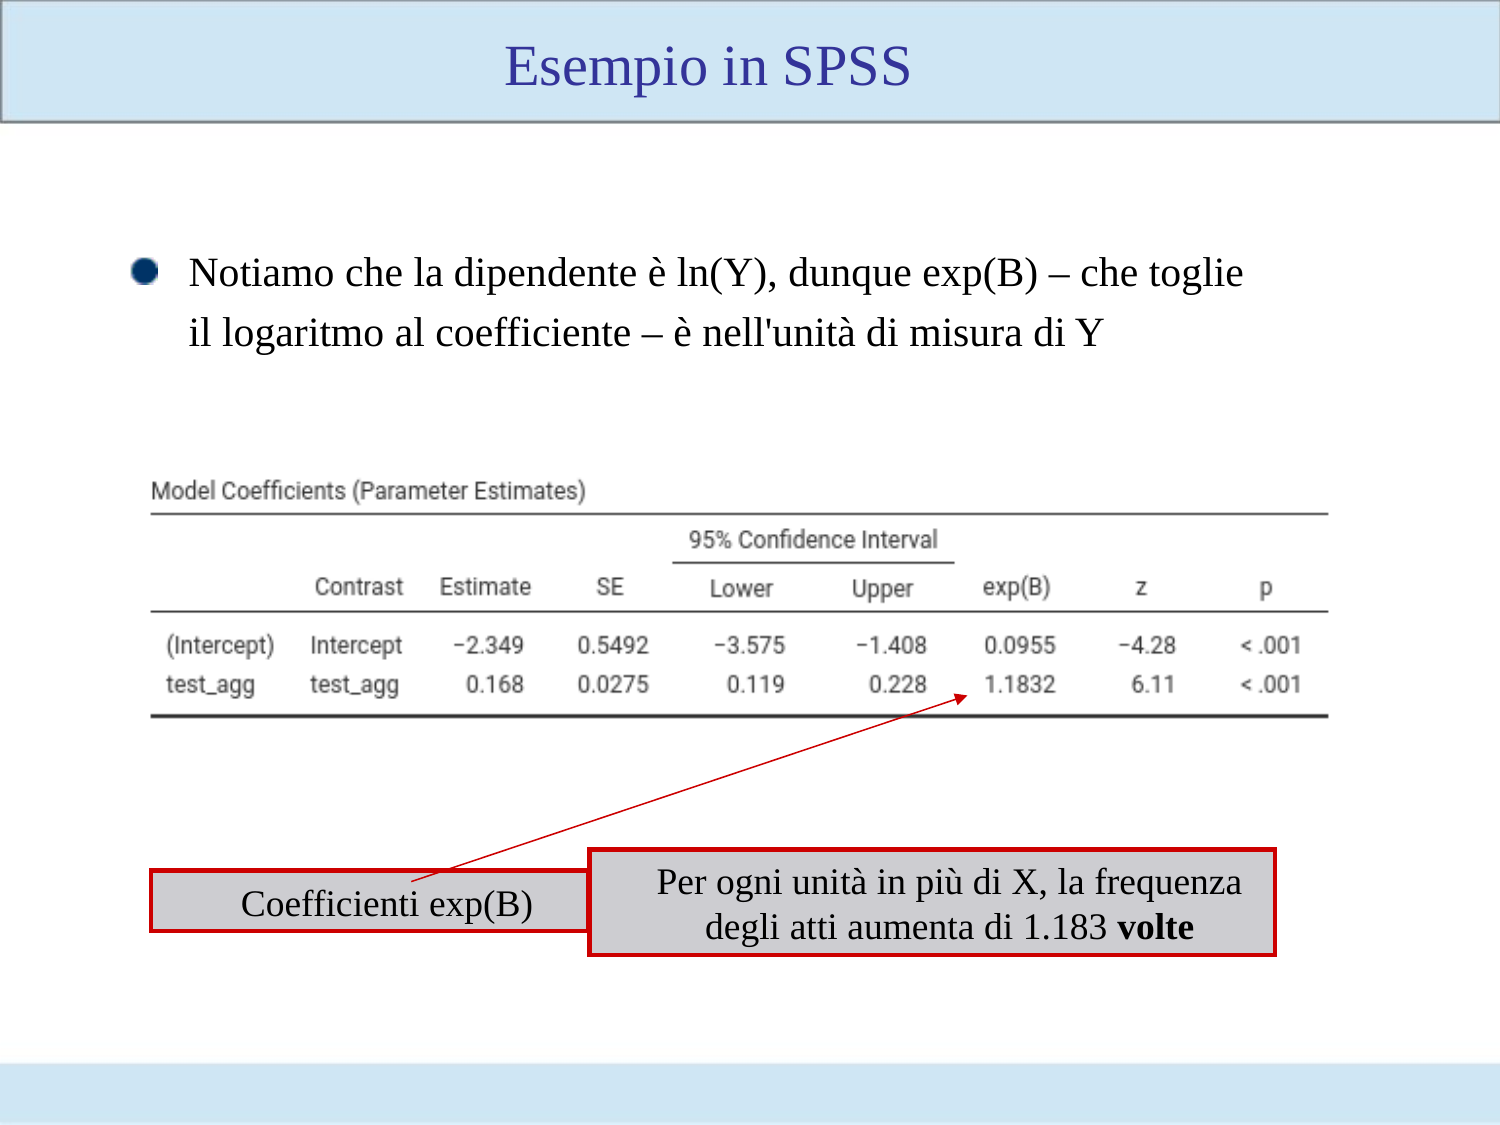

# Esempio in SPSS
Notiamo che la dipendente è ln(Y), dunque exp(B) – che toglie il logaritmo al coefficiente – è nell'unità di misura di Y
Per ogni unità in più di X, la frequenza degli atti aumenta di 1.183 volte
Coefficienti exp(B)